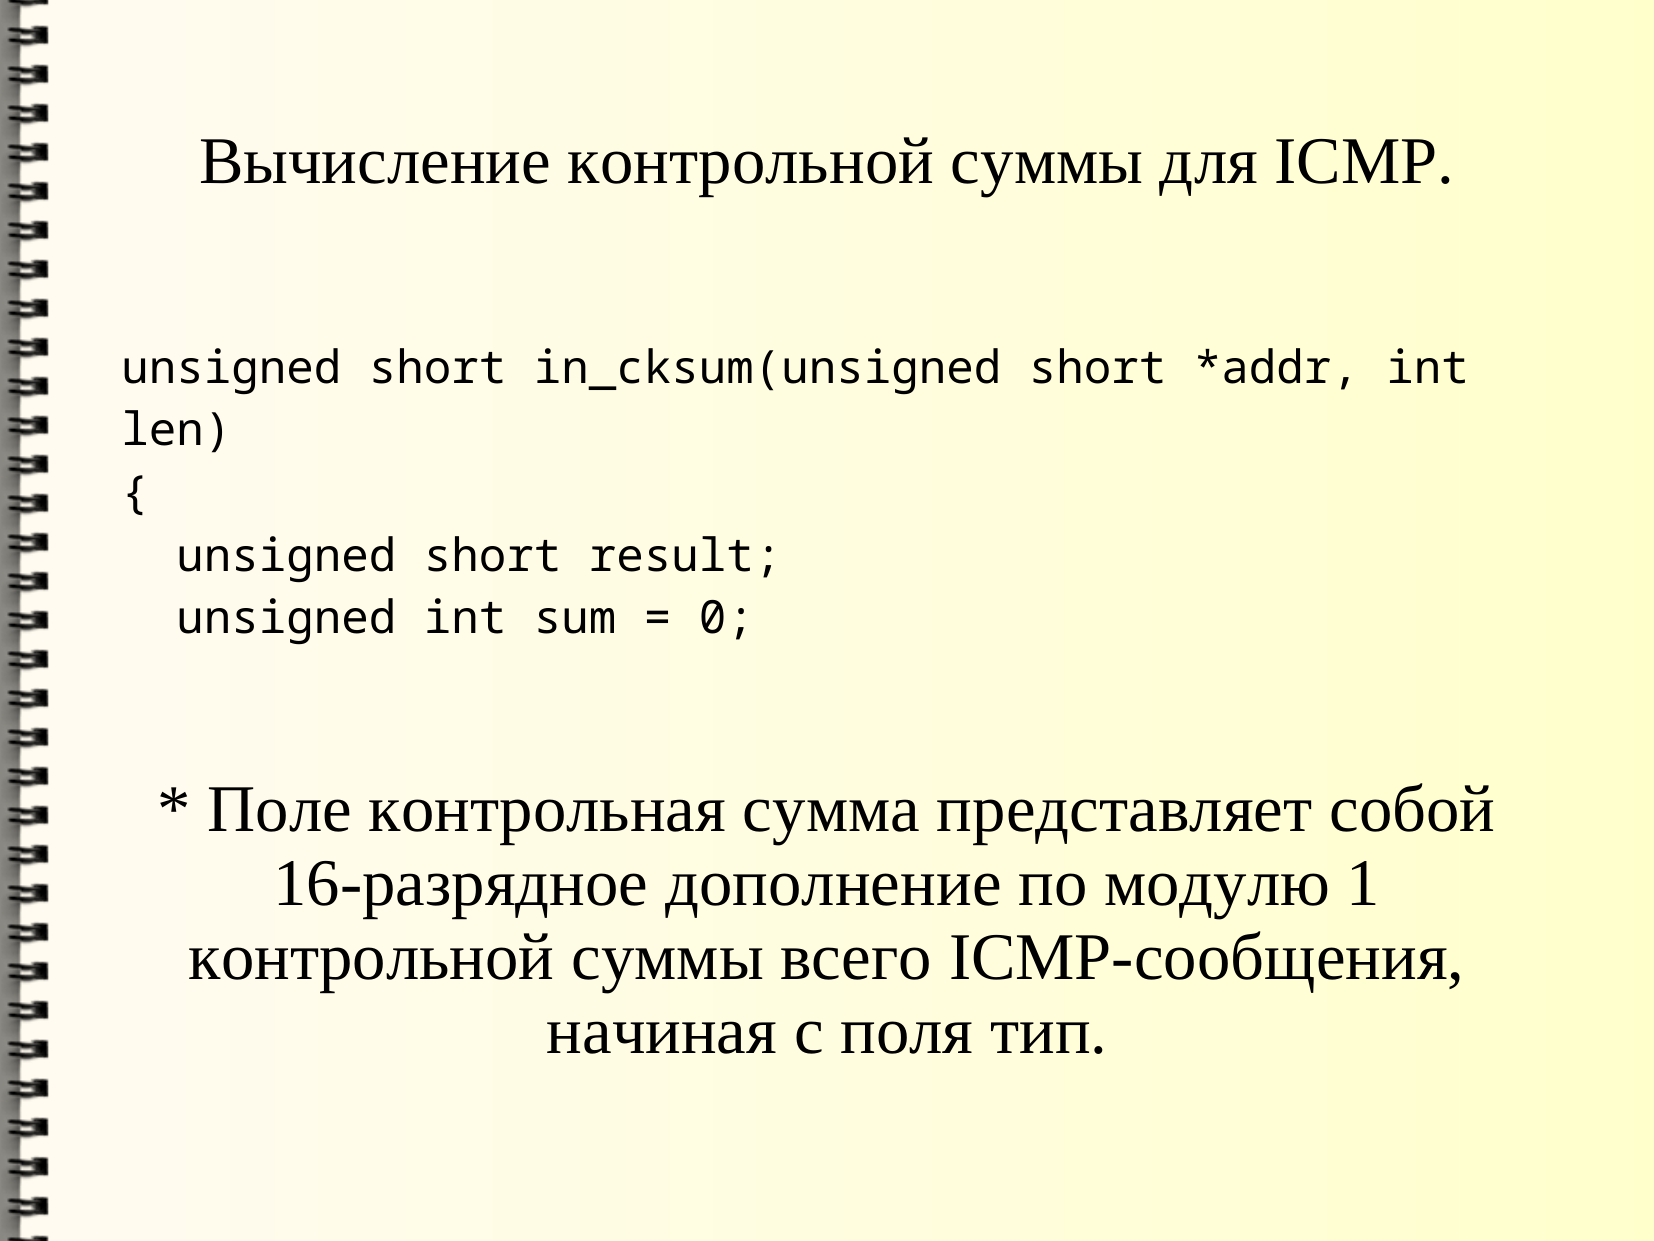

# Вычисление контрольной суммы для ICMP.
unsigned short in_cksum(unsigned short *addr, int len)
{
 unsigned short result;
 unsigned int sum = 0;
* Поле контрольная сумма представляет собой 16-разрядное дополнение по модулю 1 контрольной суммы всего ICMP-сообщения, начиная с поля тип.